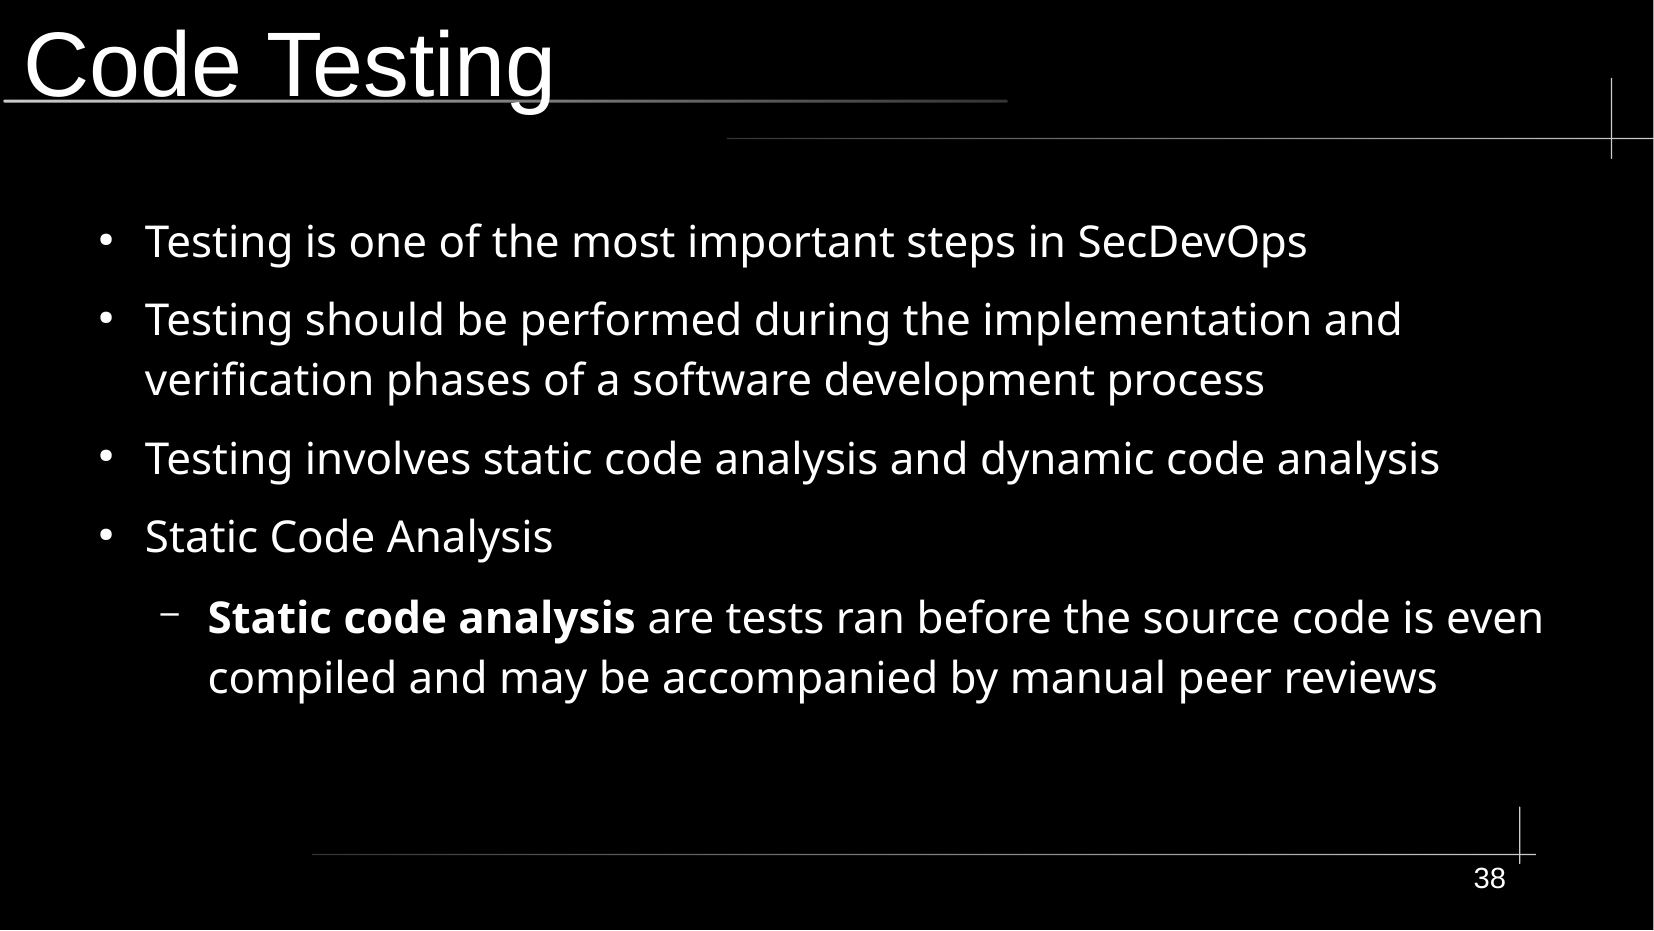

# Code Testing
Testing is one of the most important steps in SecDevOps
Testing should be performed during the implementation and verification phases of a software development process
Testing involves static code analysis and dynamic code analysis
Static Code Analysis
Static code analysis are tests ran before the source code is even compiled and may be accompanied by manual peer reviews
38